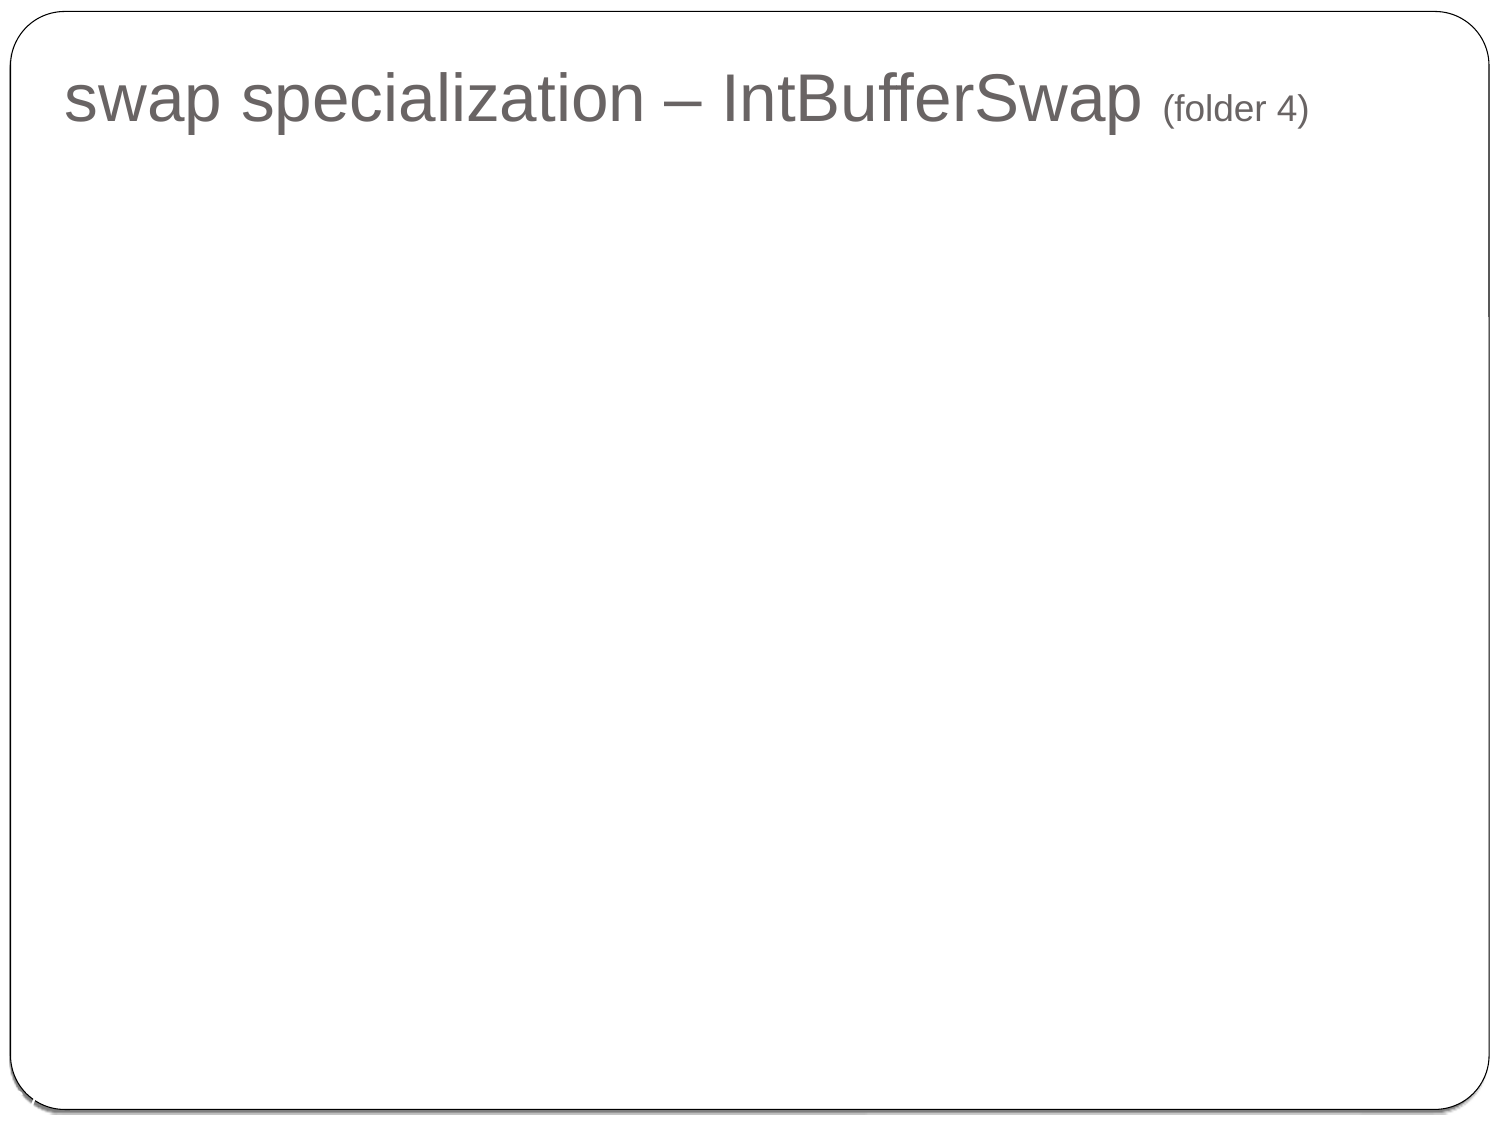

# swap specialization – IntBufferSwap (folder 4)